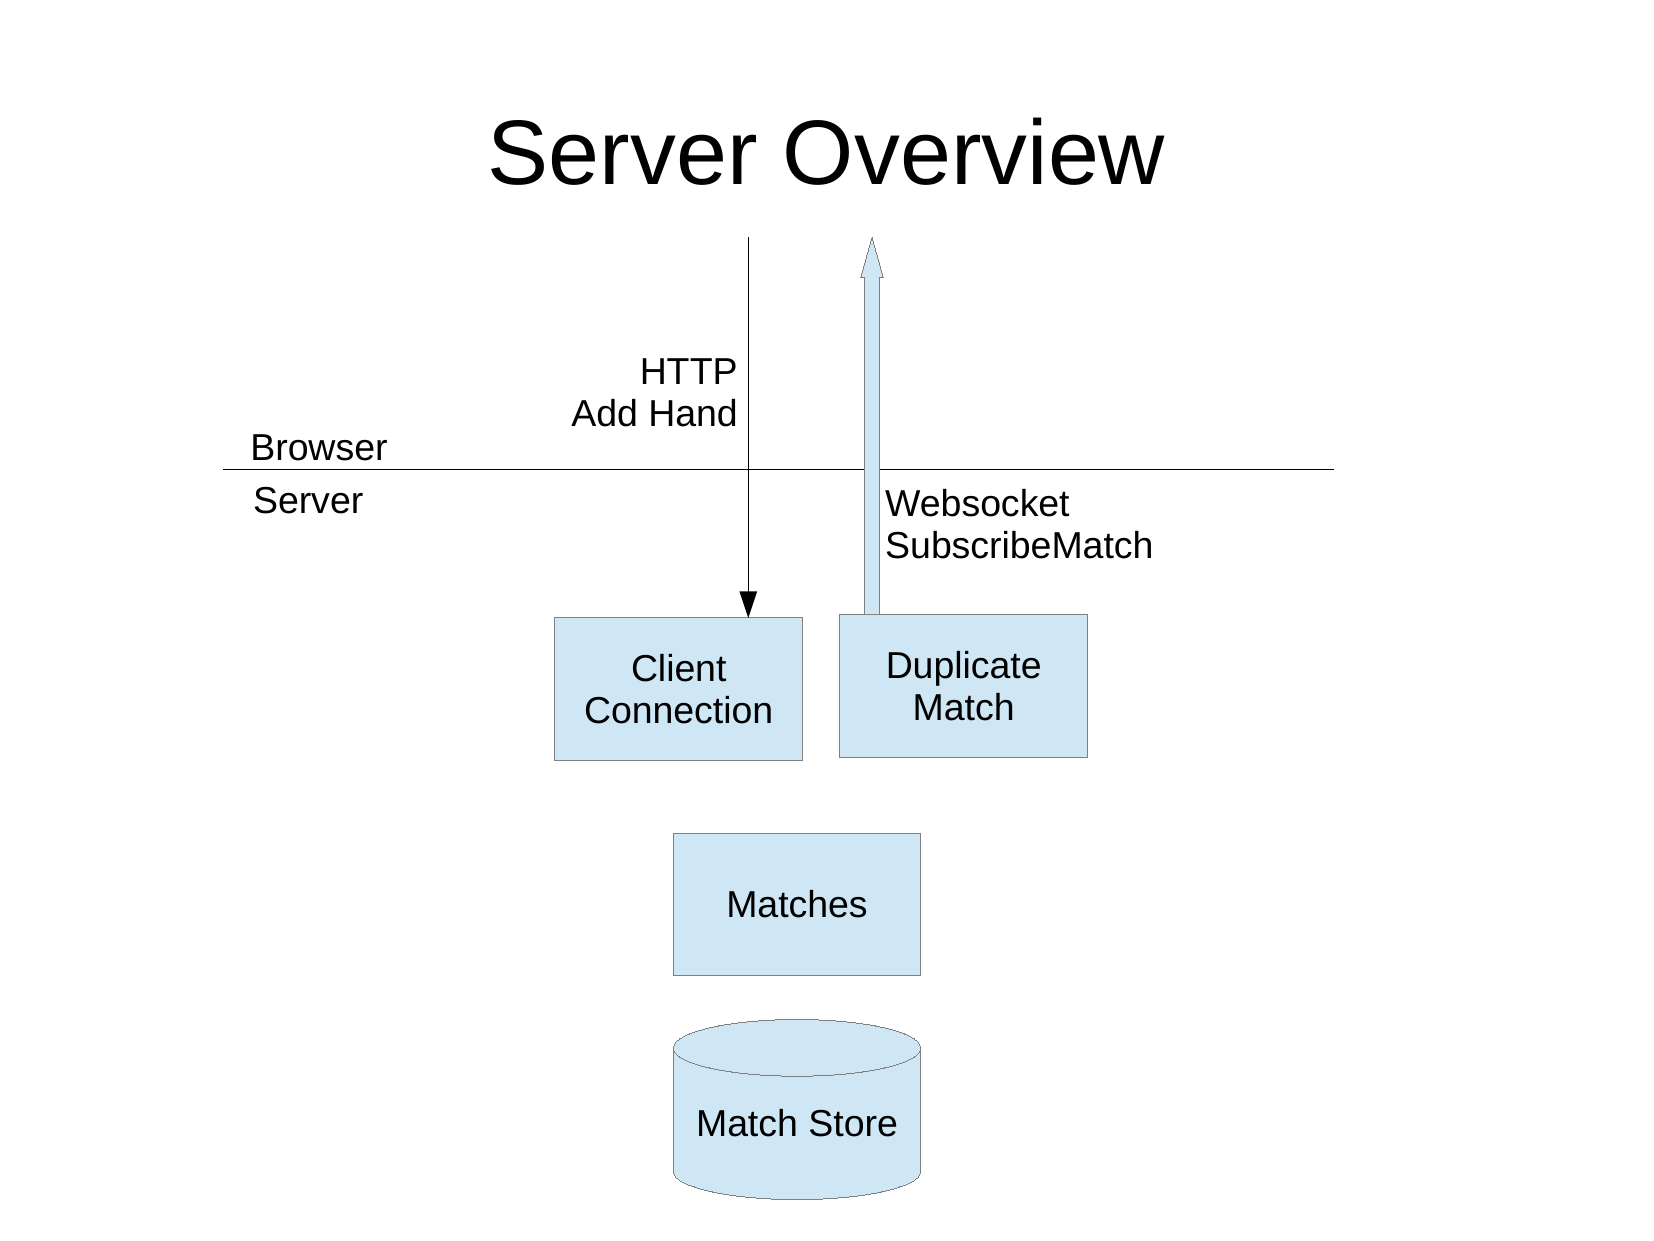

# Server Overview
HTTP
Add Hand
Browser
Server
Websocket
SubscribeMatch
Duplicate Match
Client Connection
Matches
Match Store